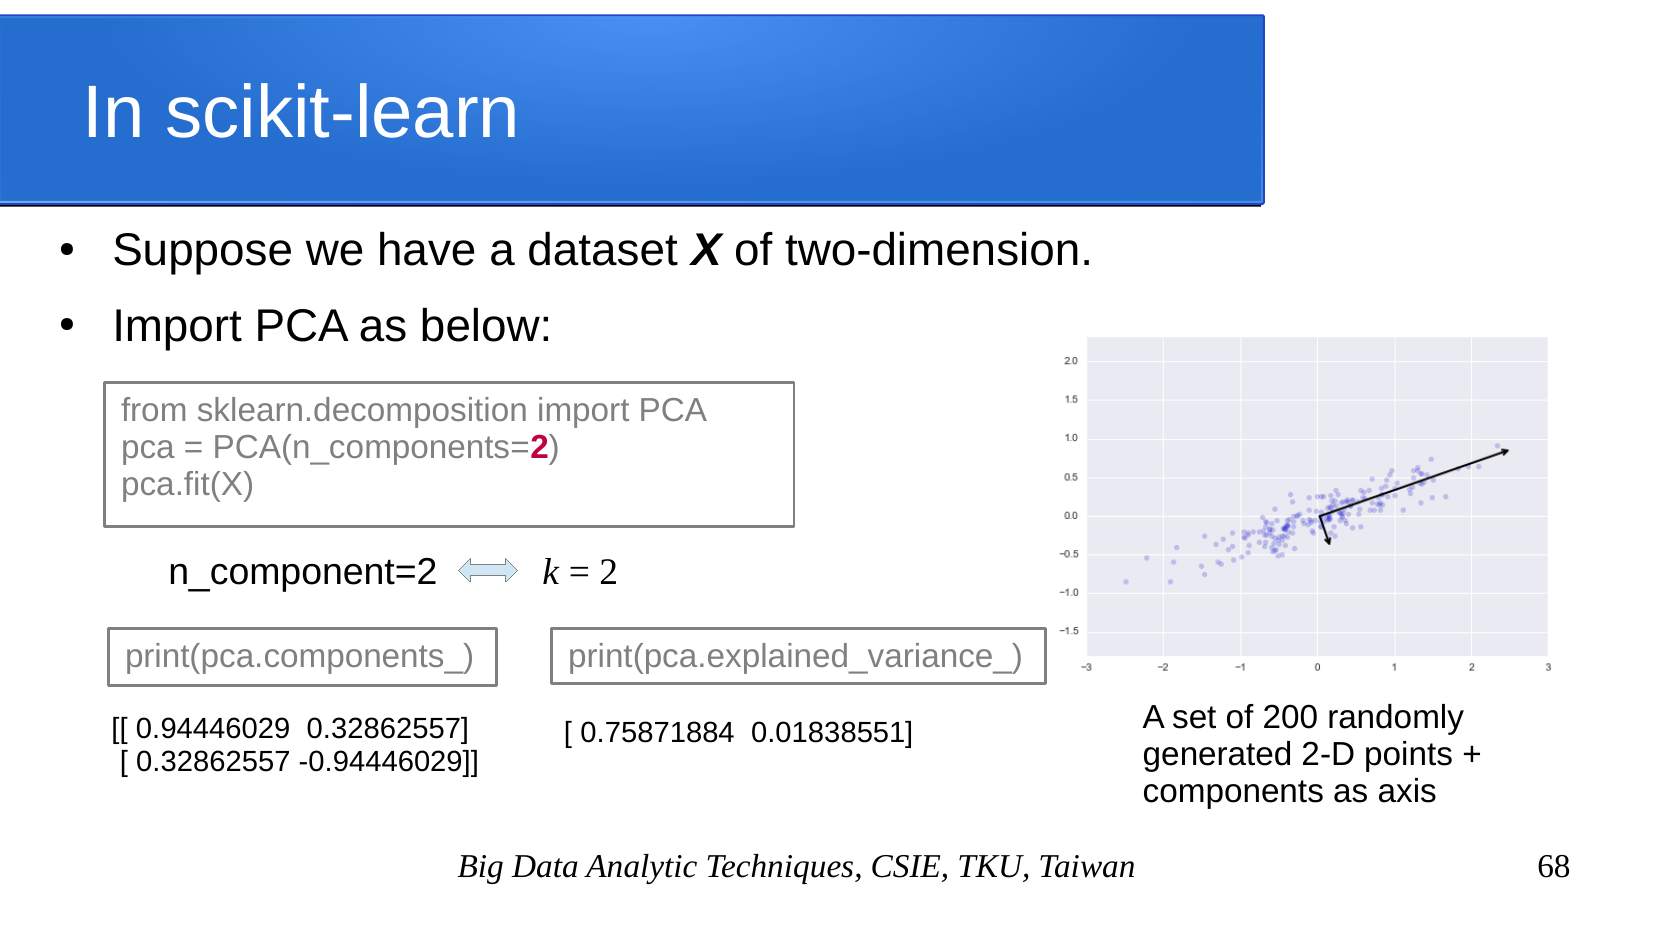

# In scikit-learn
Suppose we have a dataset X of two-dimension.
Import PCA as below:
from sklearn.decomposition import PCA
pca = PCA(n_components=2)
pca.fit(X)
n_component=2 k = 2
print(pca.components_)
print(pca.explained_variance_)
A set of 200 randomly generated 2-D points + components as axis
[[ 0.94446029 0.32862557]
 [ 0.32862557 -0.94446029]]
[ 0.75871884 0.01838551]
Big Data Analytic Techniques, CSIE, TKU, Taiwan
68